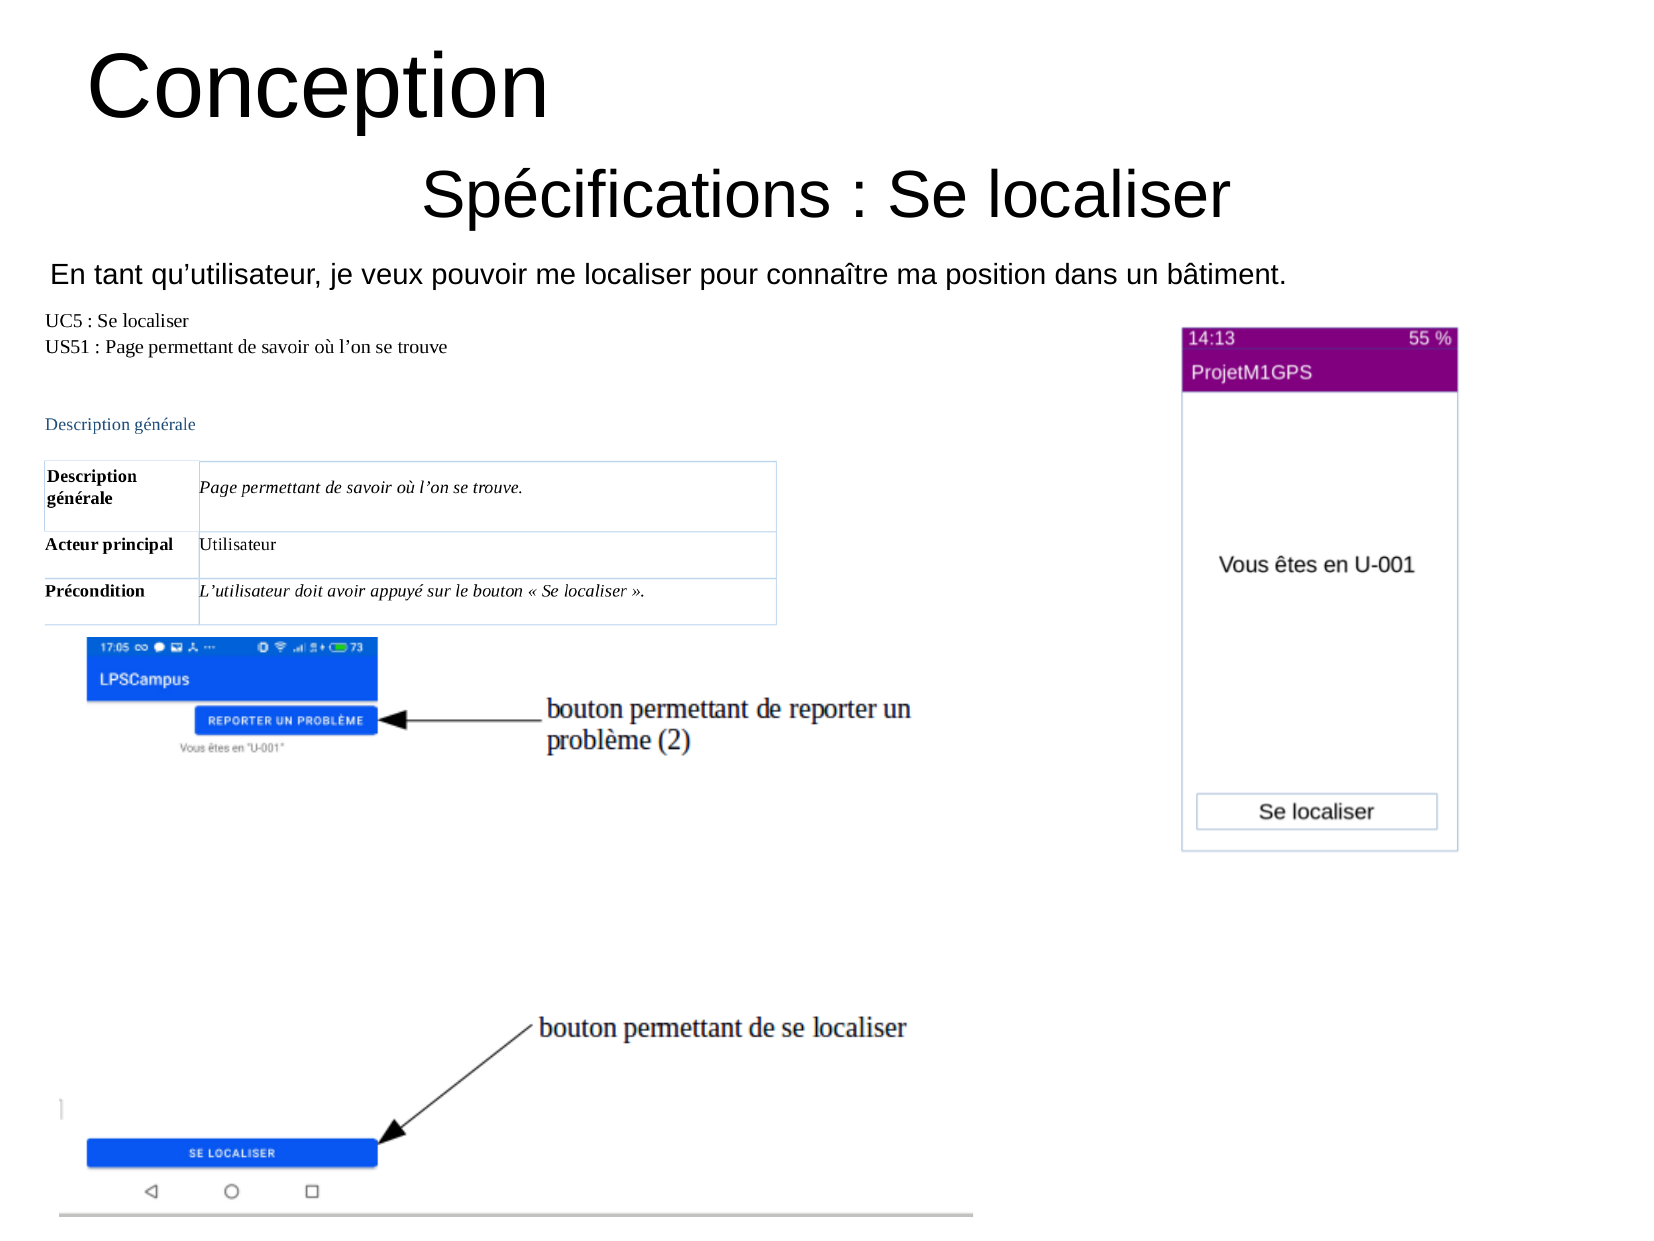

Conception
# Spécifications : Se localiser
En tant qu’utilisateur, je veux pouvoir me localiser pour connaître ma position dans un bâtiment.